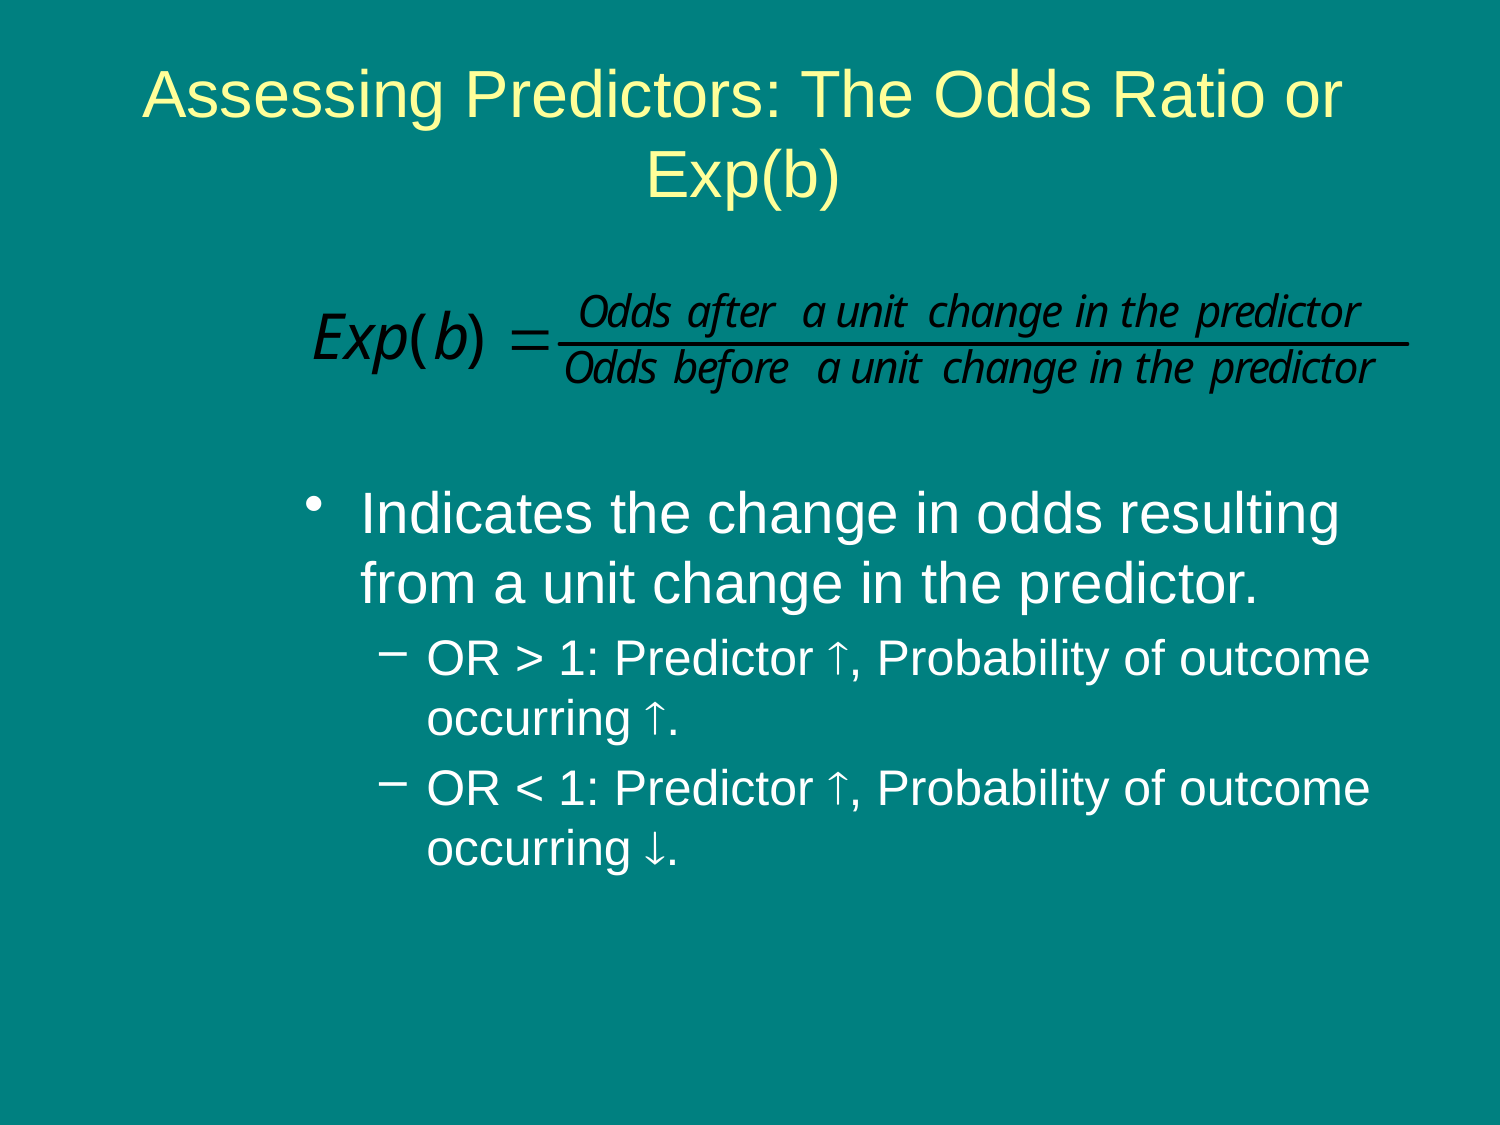

# Assessing Predictors: The Odds Ratio or Exp(b)
Indicates the change in odds resulting from a unit change in the predictor.
OR > 1: Predictor , Probability of outcome occurring .
OR < 1: Predictor , Probability of outcome occurring .